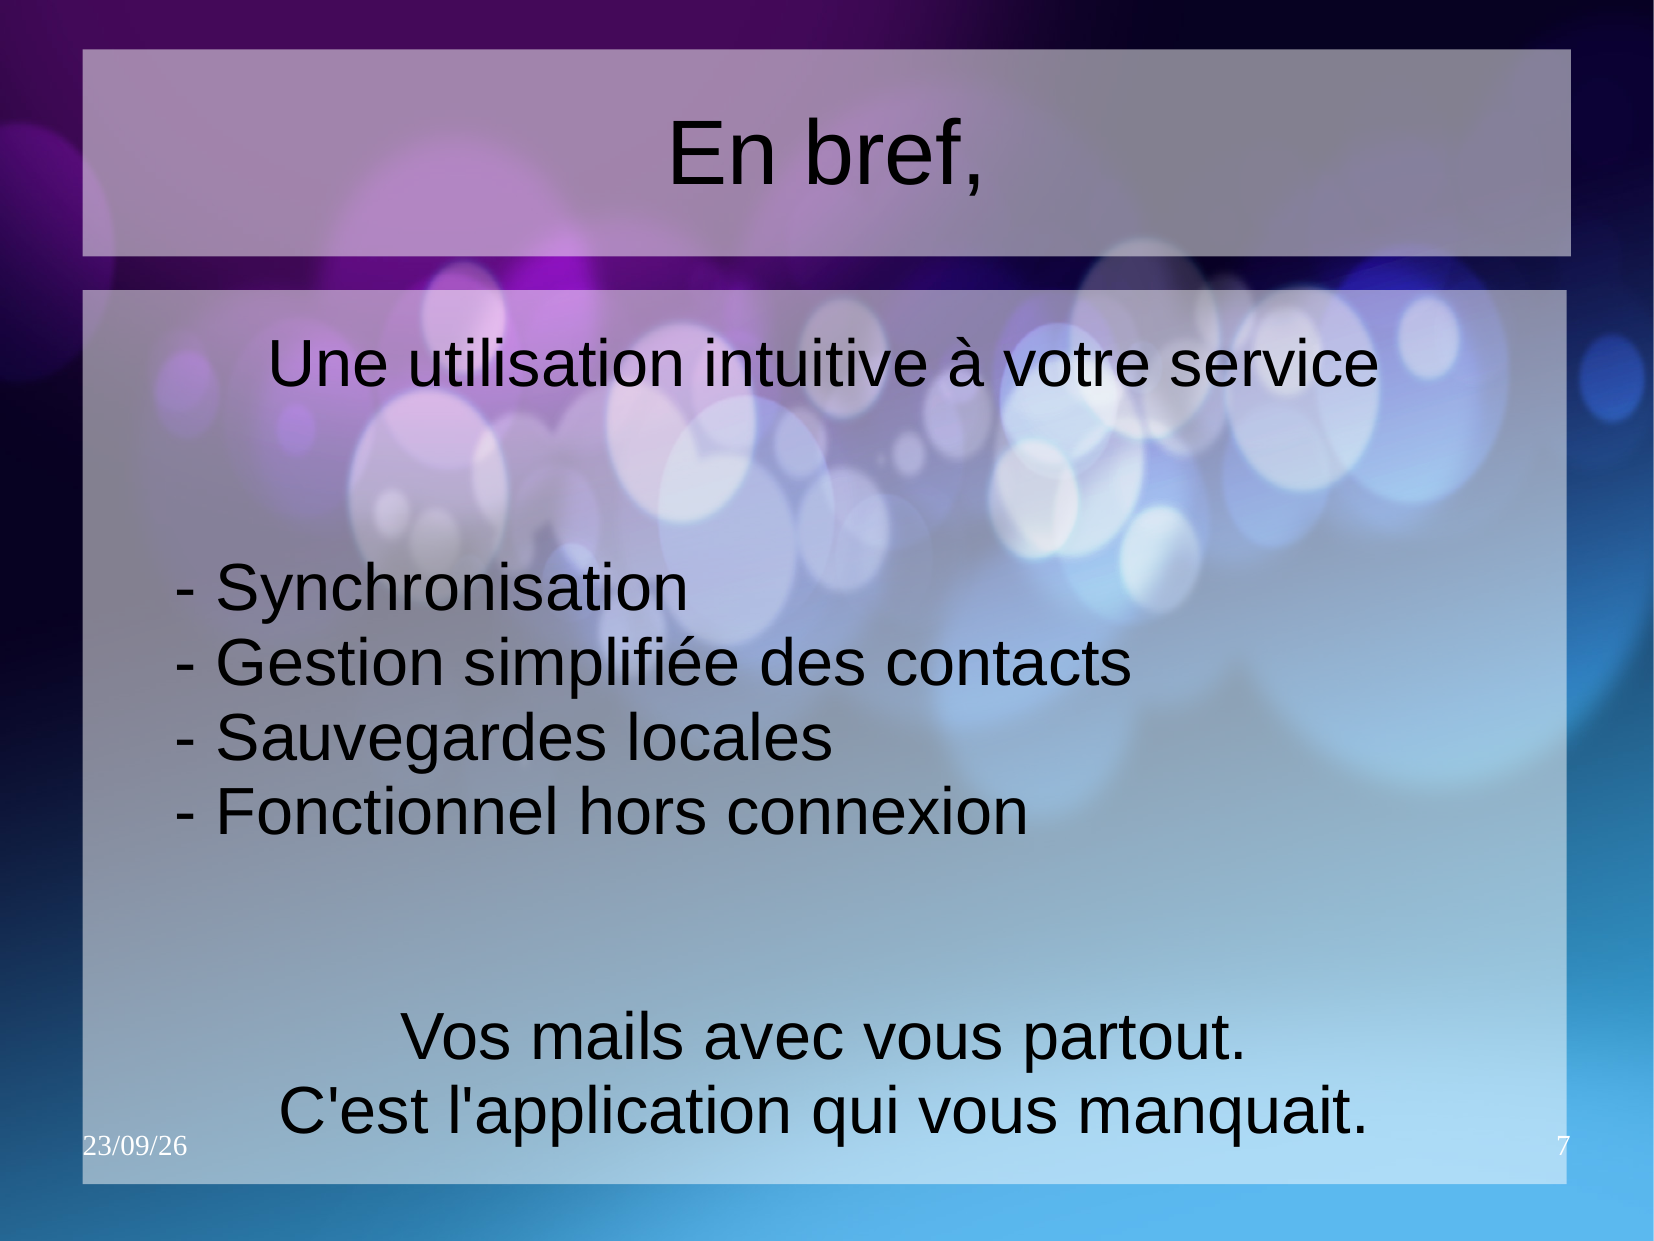

# En bref,
Une utilisation intuitive à votre service
	 - Synchronisation
	 - Gestion simplifiée des contacts
	 - Sauvegardes locales
	 - Fonctionnel hors connexion
Vos mails avec vous partout.
C'est l'application qui vous manquait.
7